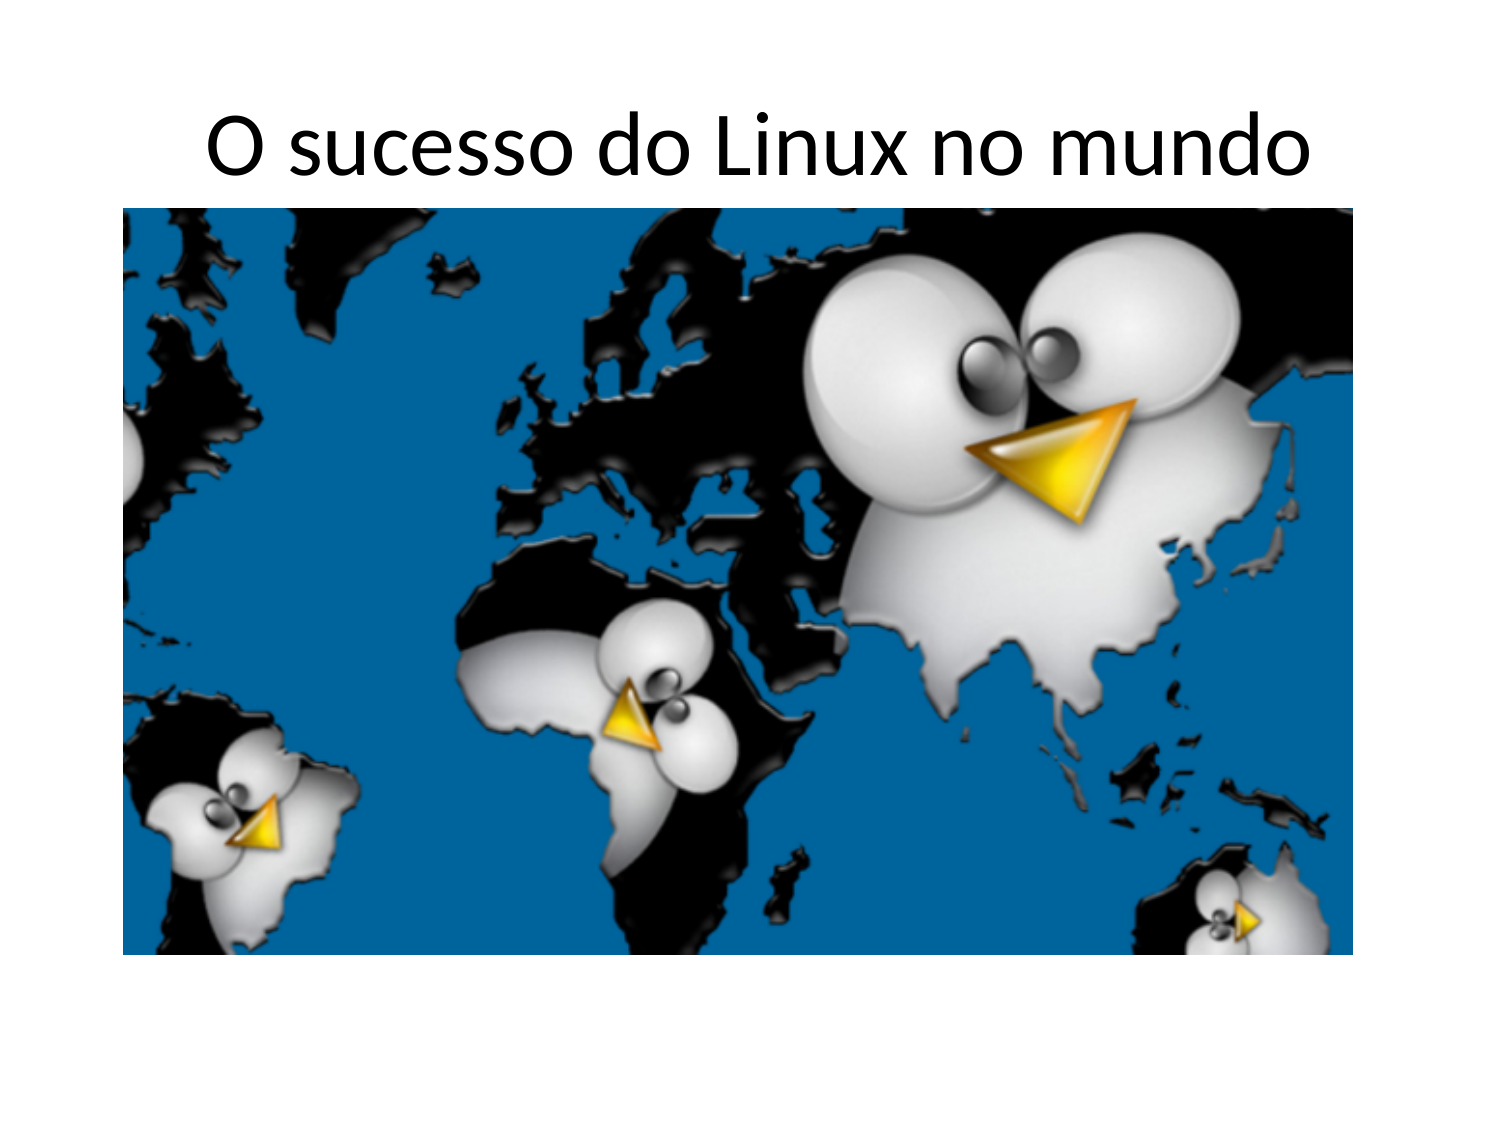

# O sucesso do Linux no mundo